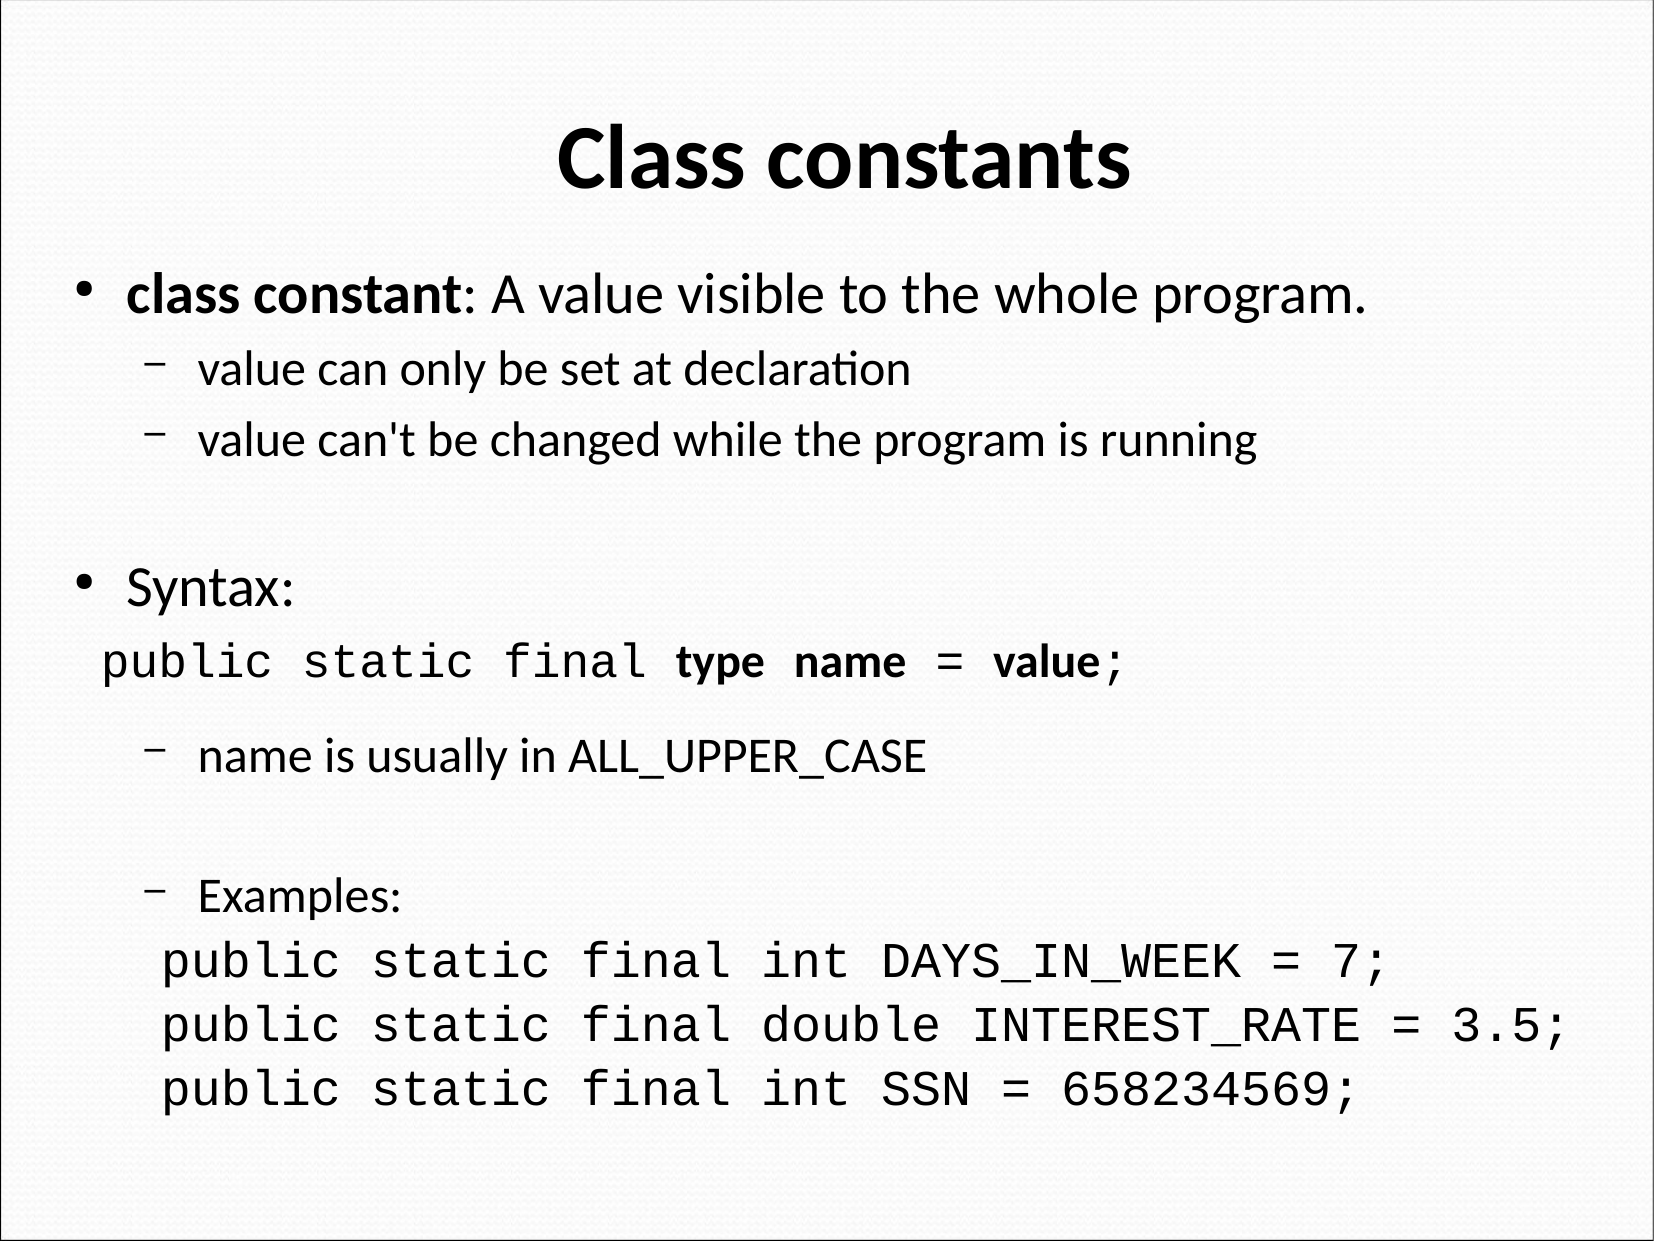

# Class constants
class constant: A value visible to the whole program.
value can only be set at declaration
value can't be changed while the program is running
Syntax:
	public static final type name = value;
name is usually in ALL_UPPER_CASE
Examples:
	public static final int DAYS_IN_WEEK = 7;
	public static final double INTEREST_RATE = 3.5;
	public static final int SSN = 658234569;